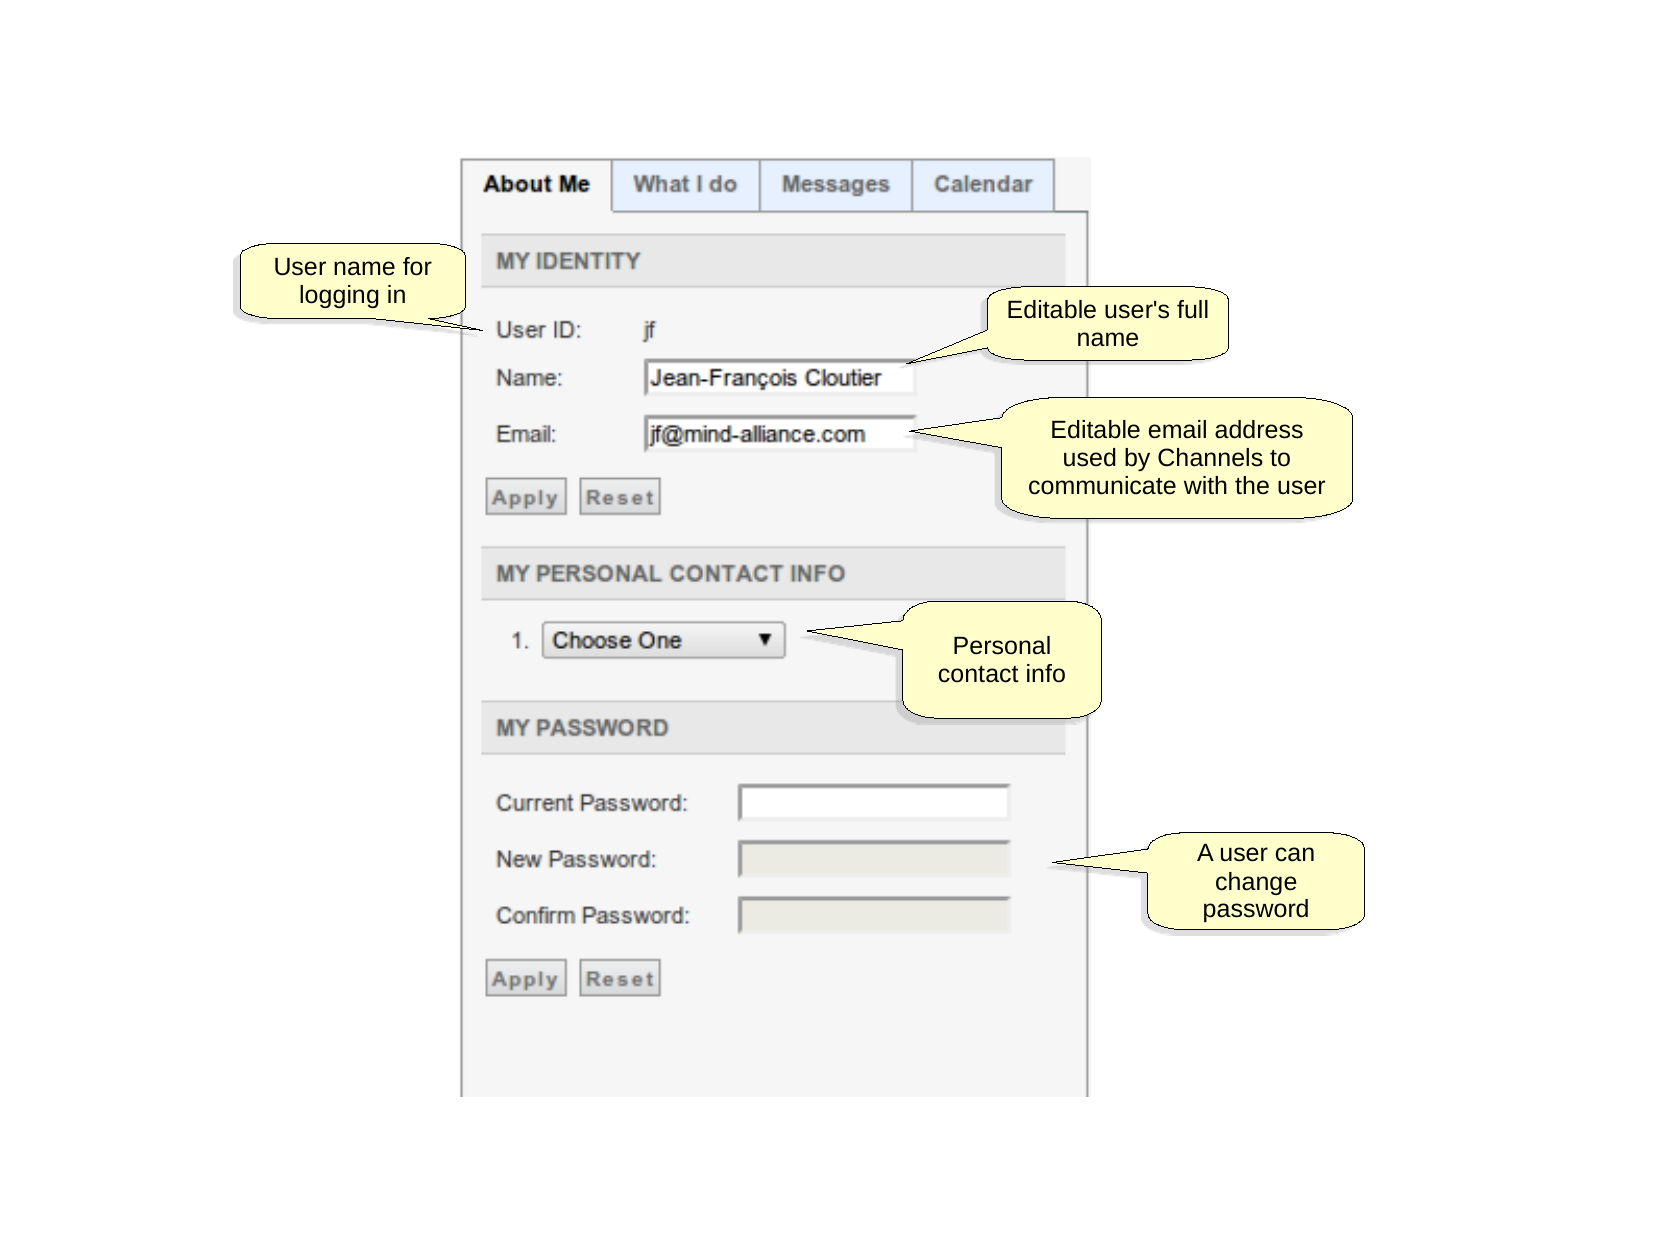

User name for logging in
Editable user's full name
Editable email address used by Channels to communicate with the user
Personal contact info
A user can change password